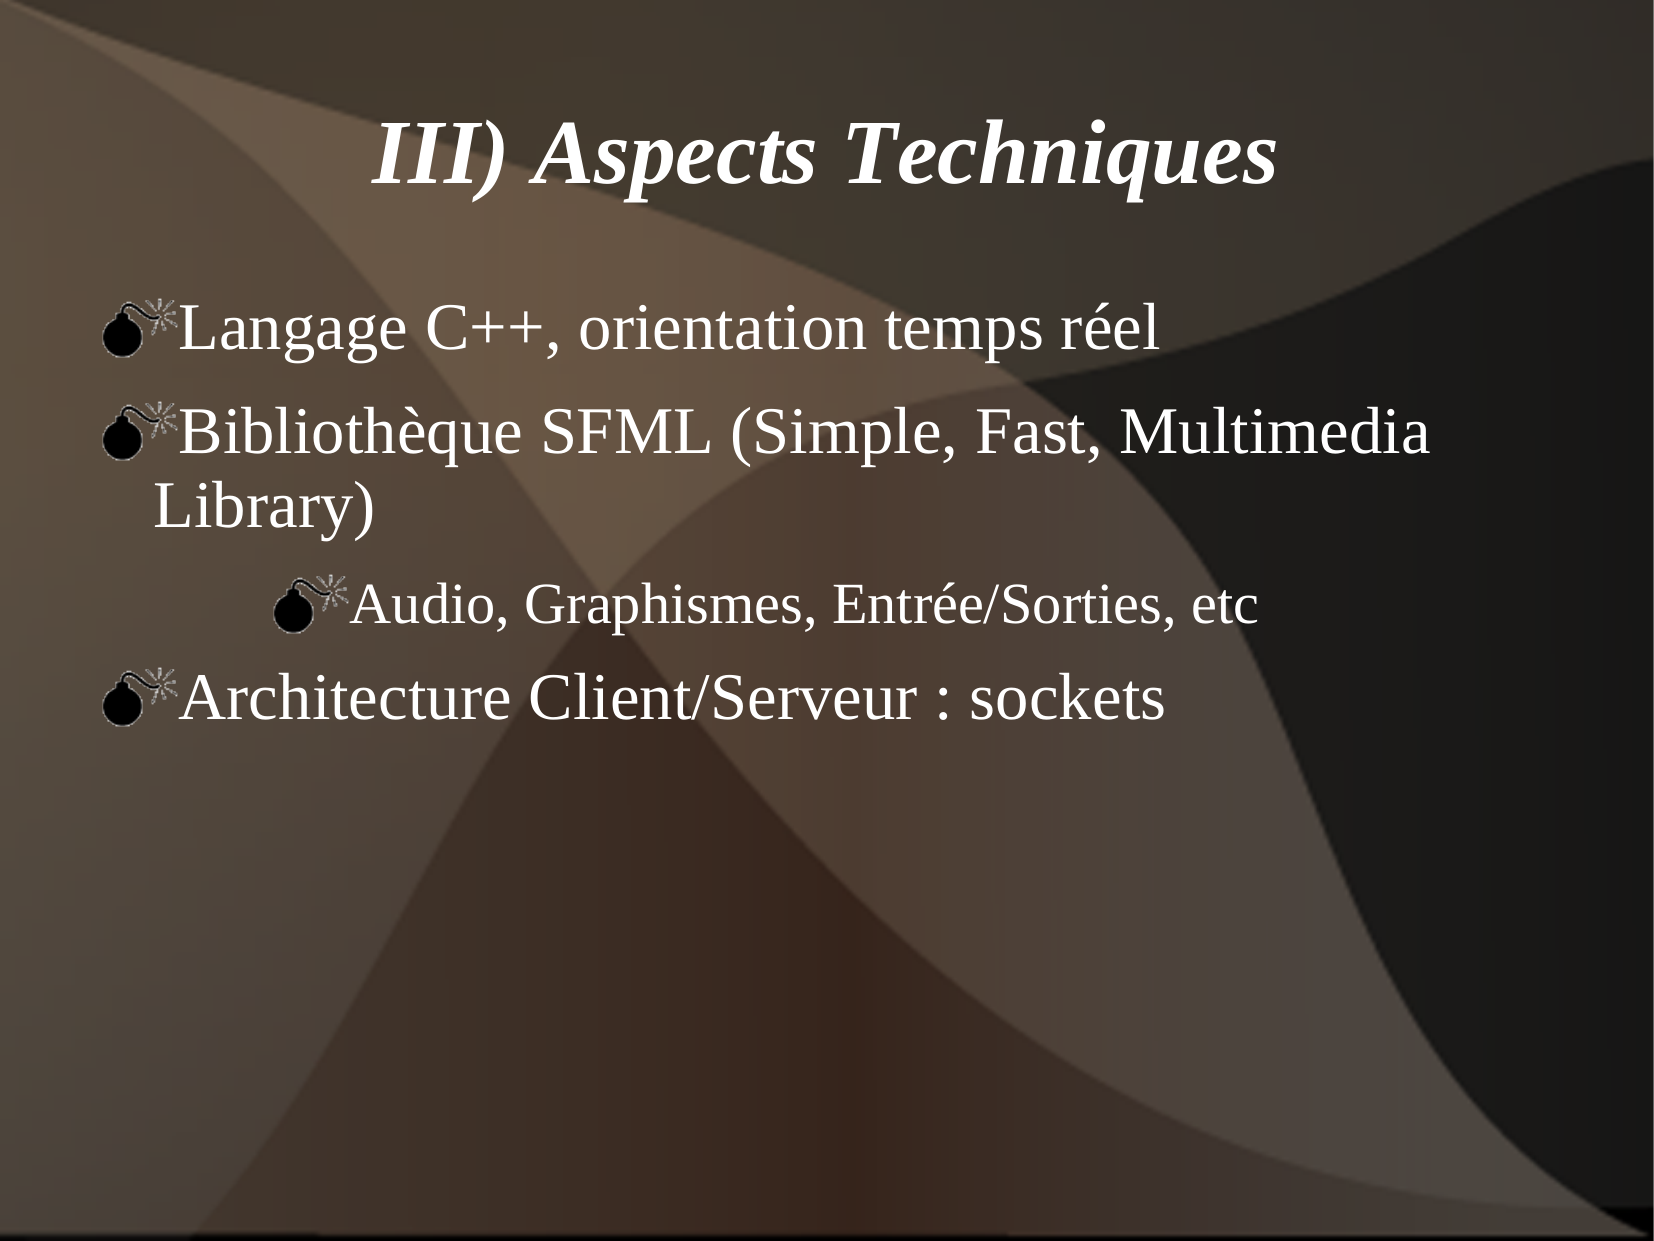

# III) Aspects Techniques
Langage C++, orientation temps réel
Bibliothèque SFML (Simple, Fast, Multimedia Library)
Audio, Graphismes, Entrée/Sorties, etc
Architecture Client/Serveur : sockets